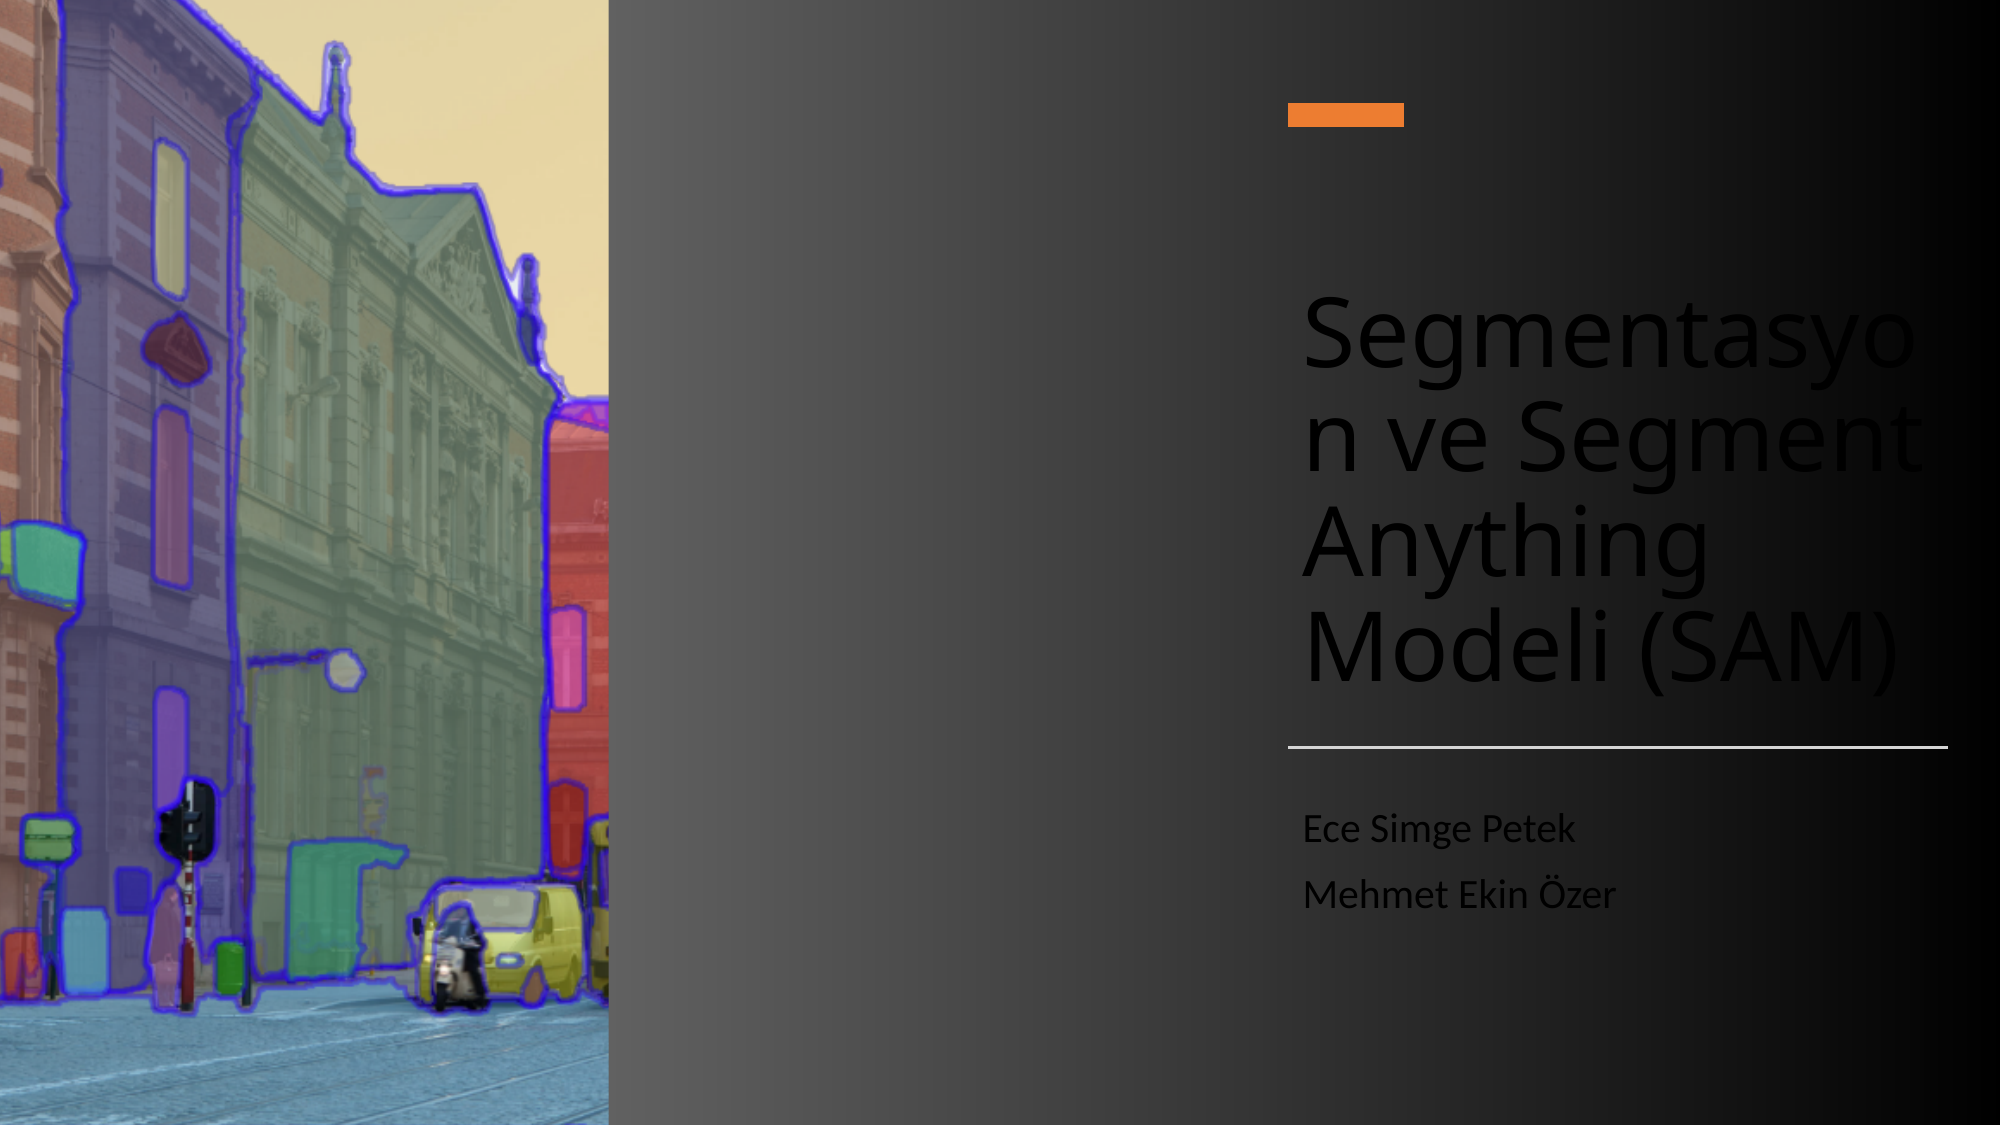

# Segmentasyon ve Segment Anything Modeli (SAM)
Ece Simge Petek
Mehmet Ekin Özer